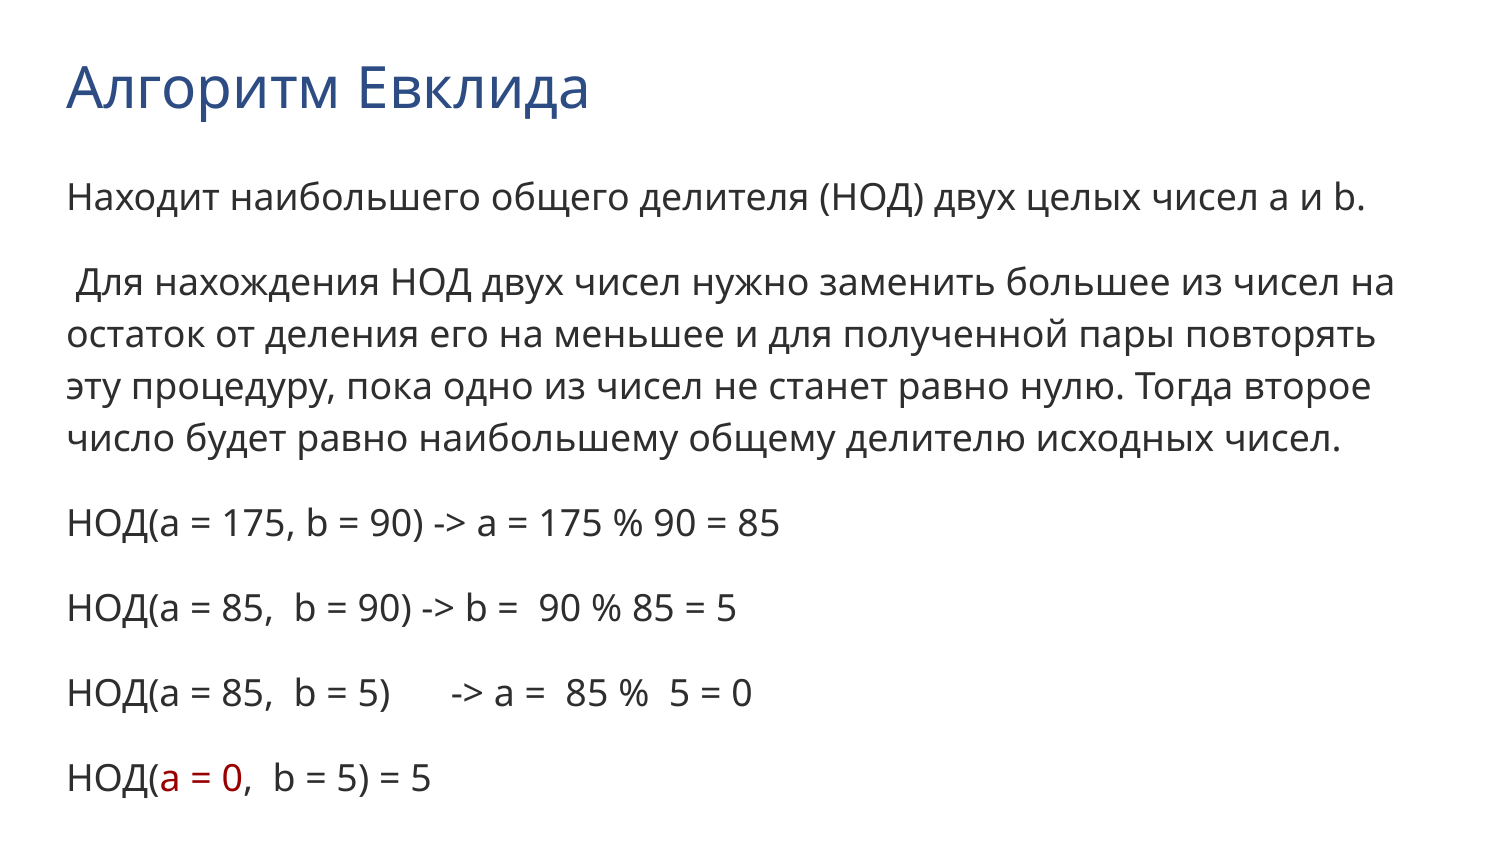

# Алгоритм Евклида
Находит наибольшего общего делителя (НОД) двух целых чисел a и b.
 Для нахождения НОД двух чисел нужно заменить большее из чисел на остаток от деления его на меньшее и для полученной пары повторять эту процедуру, пока одно из чисел не станет равно нулю. Тогда второе число будет равно наибольшему общему делителю исходных чисел.
НОД(a = 175, b = 90) -> a = 175 % 90 = 85
НОД(a = 85, b = 90) -> b = 90 % 85 = 5
НОД(a = 85, b = 5)	 -> a = 85 % 5 = 0
НОД(a = 0, b = 5) = 5